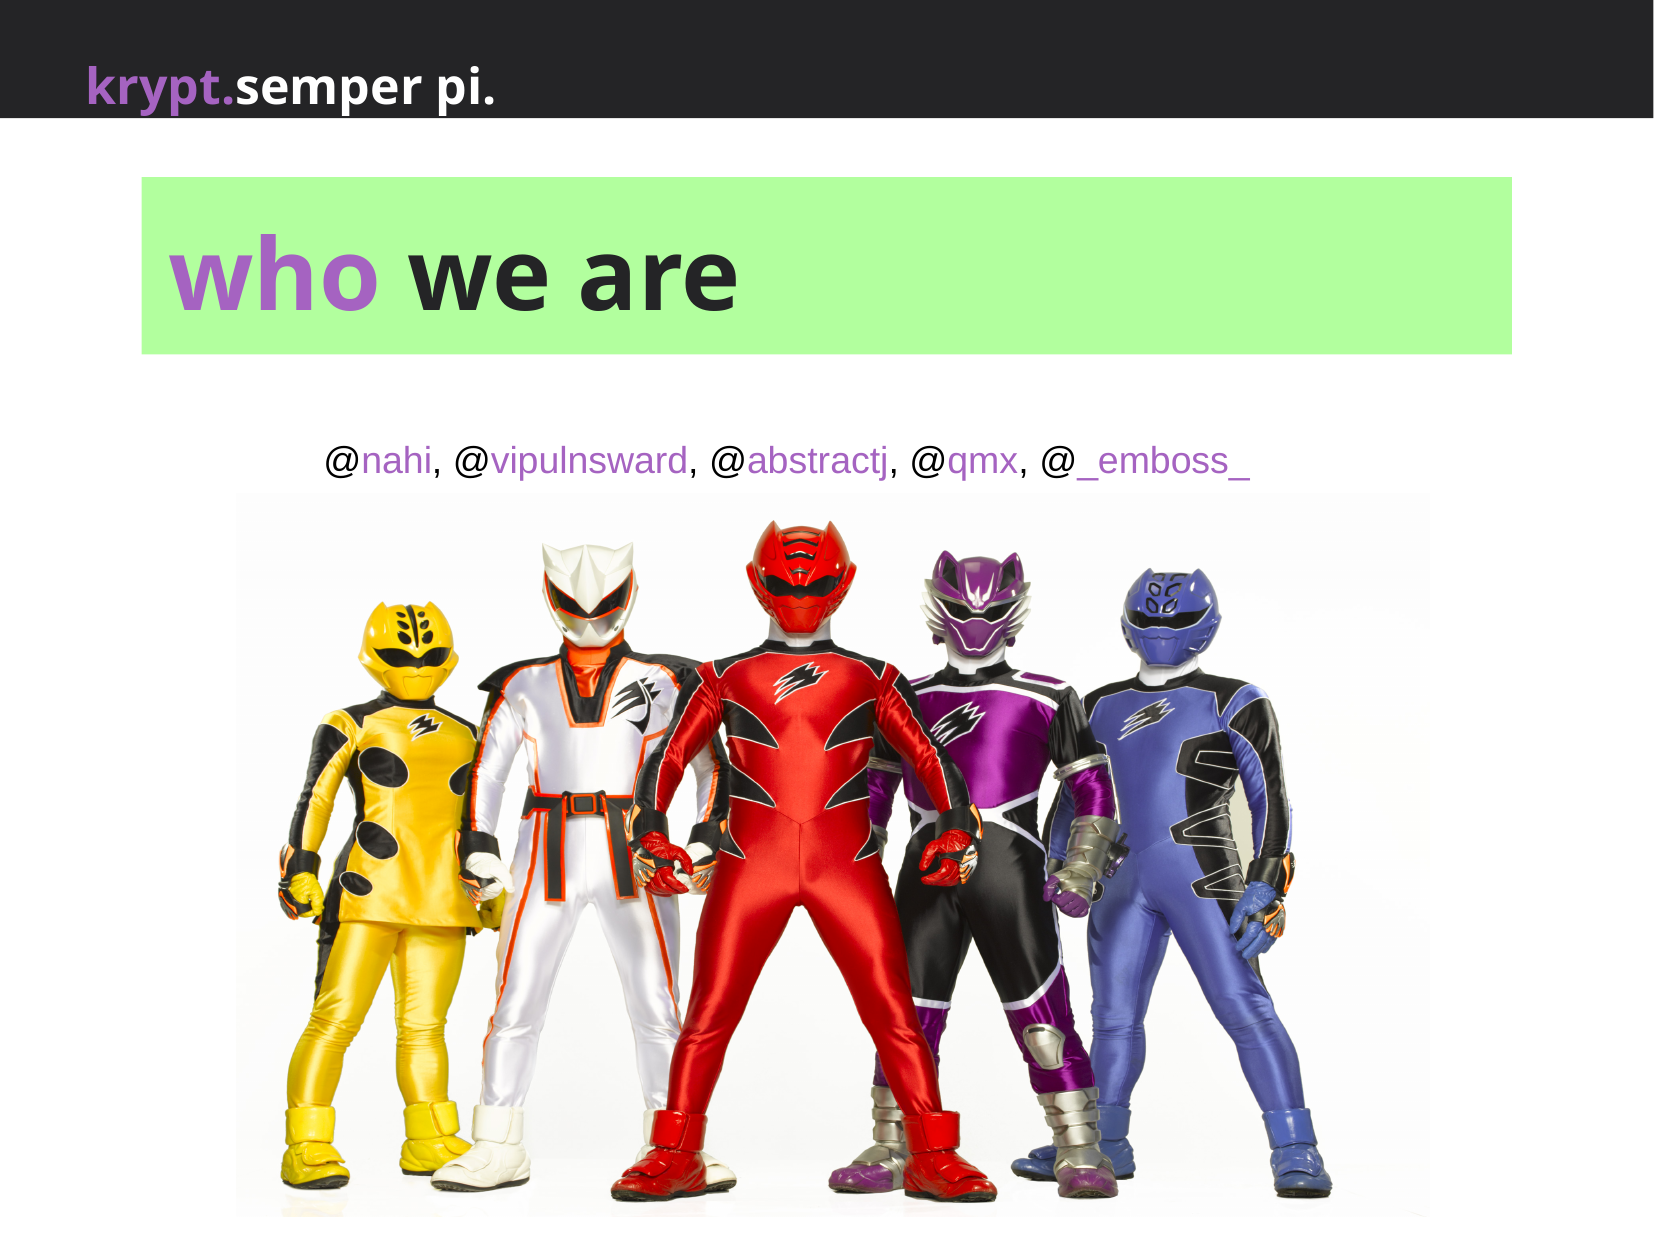

krypt.semper pi.
who we are
@nahi, @vipulnsward, @abstractj, @qmx, @_emboss_